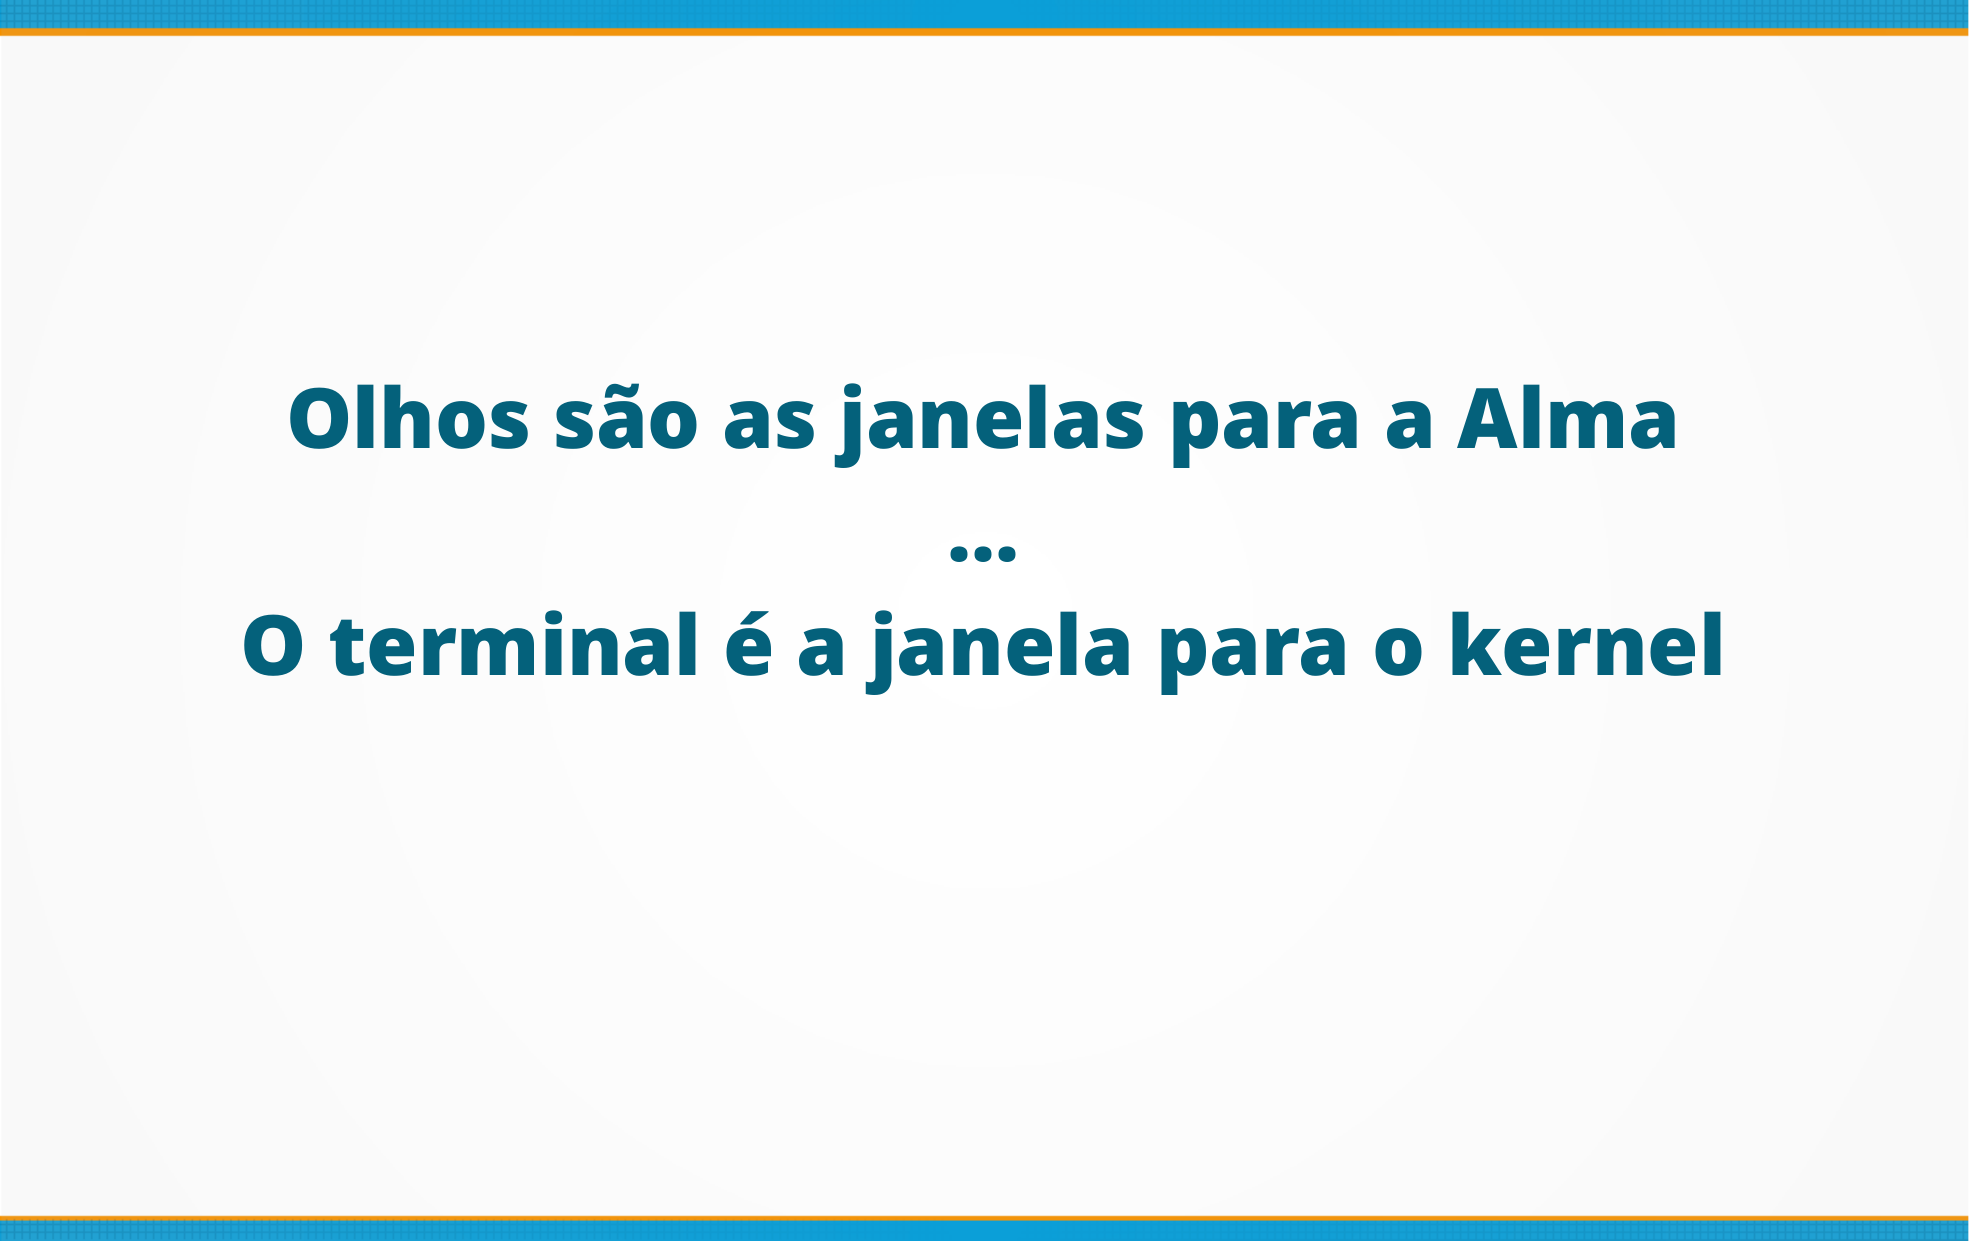

# Olhos são as janelas para a Alma
...
O terminal é a janela para o kernel